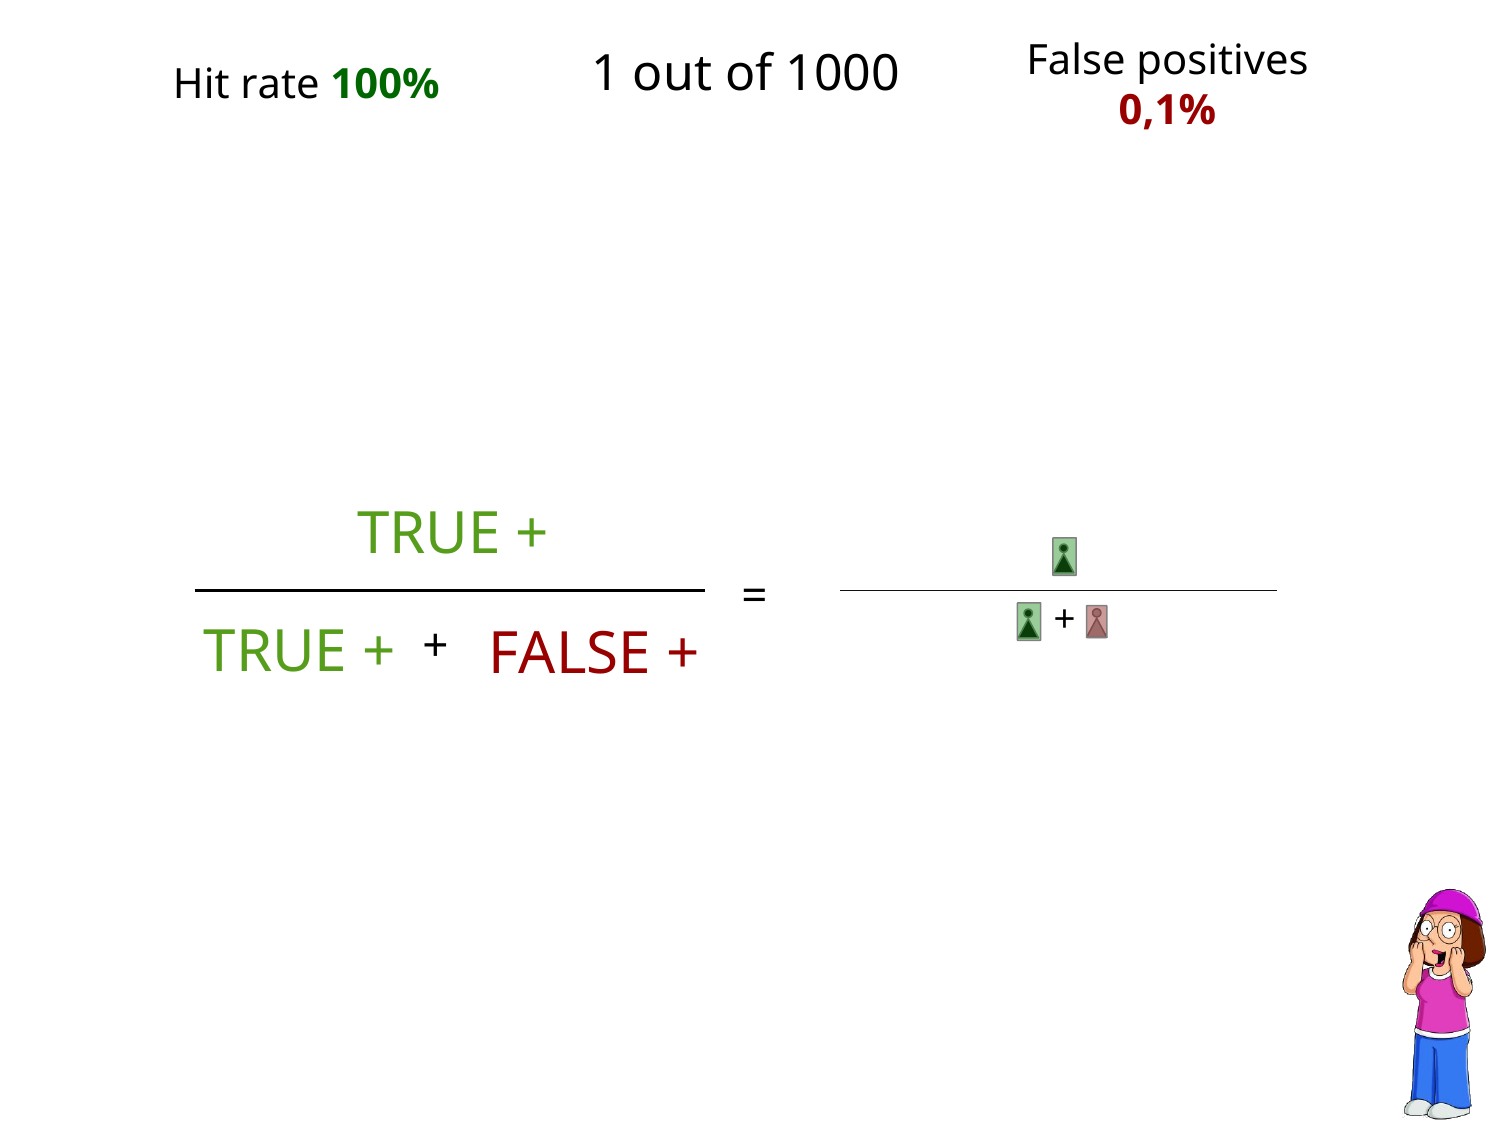

False positives
0,1%
Hit rate 100%
1 out of 1000
TRUE +
=
+
TRUE +
+
FALSE +